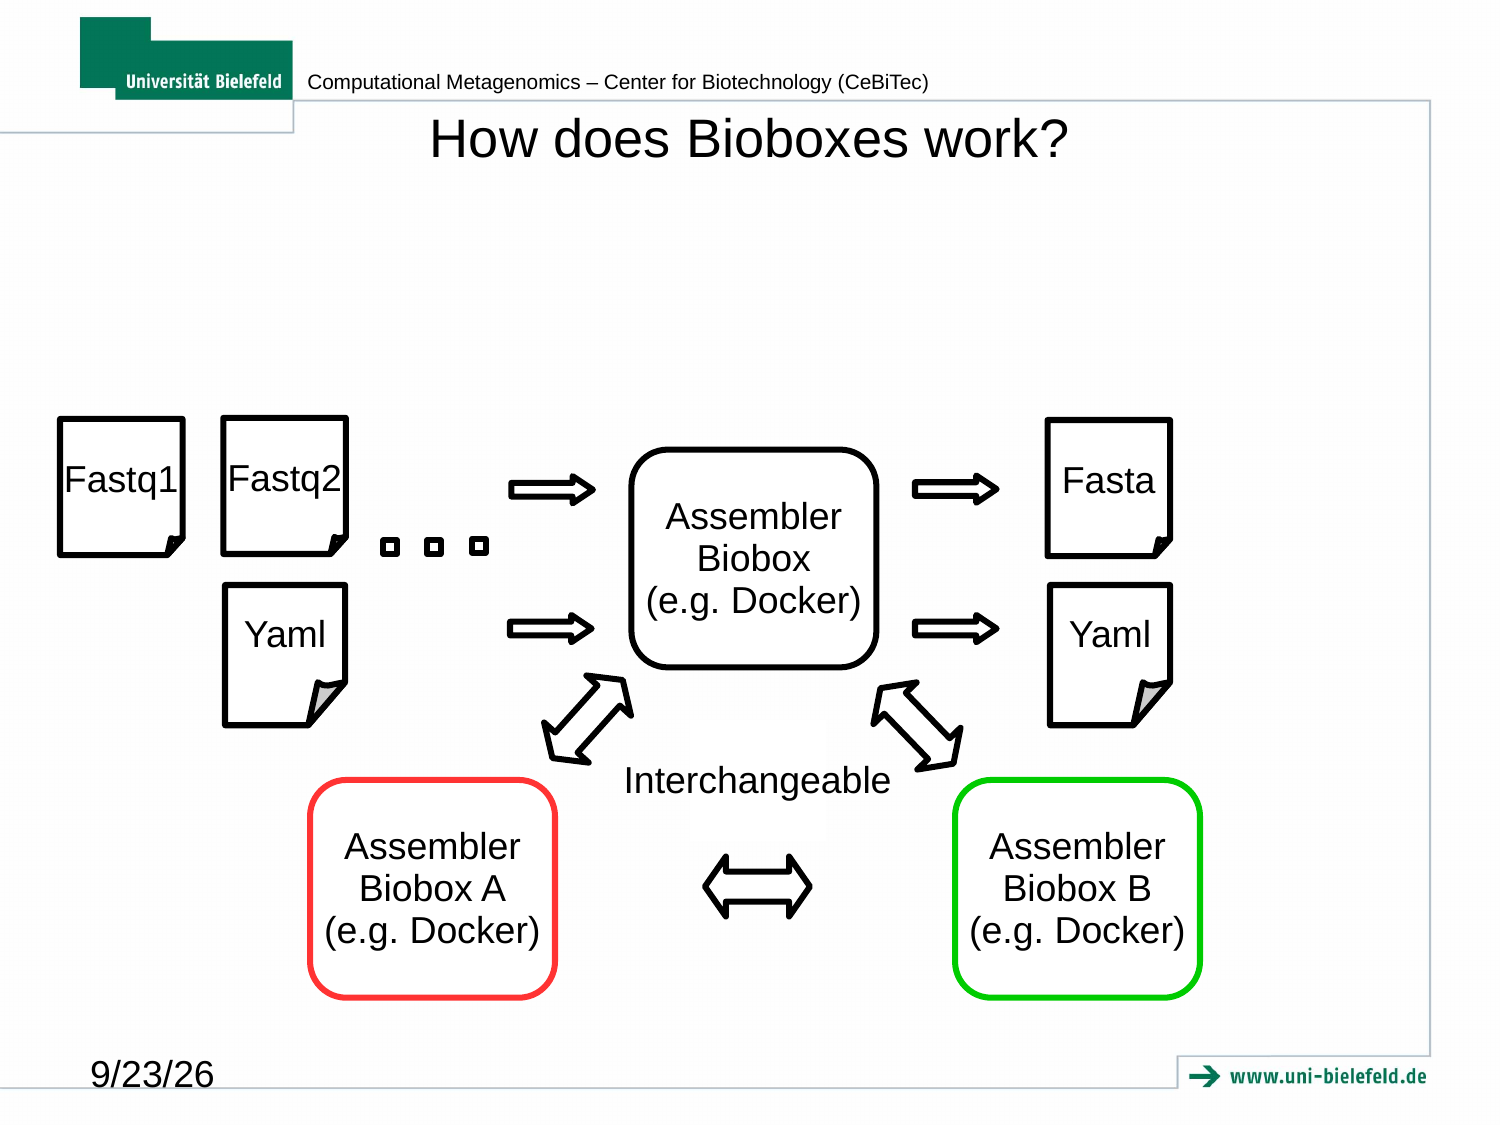

# How does Bioboxes work?
Fastq2
Fastq1
Fasta
Assembler
Biobox
(e.g. Docker)
Yaml
Yaml
Interchangeable
Assembler
Biobox A
(e.g. Docker)
Assembler
Biobox B
(e.g. Docker)